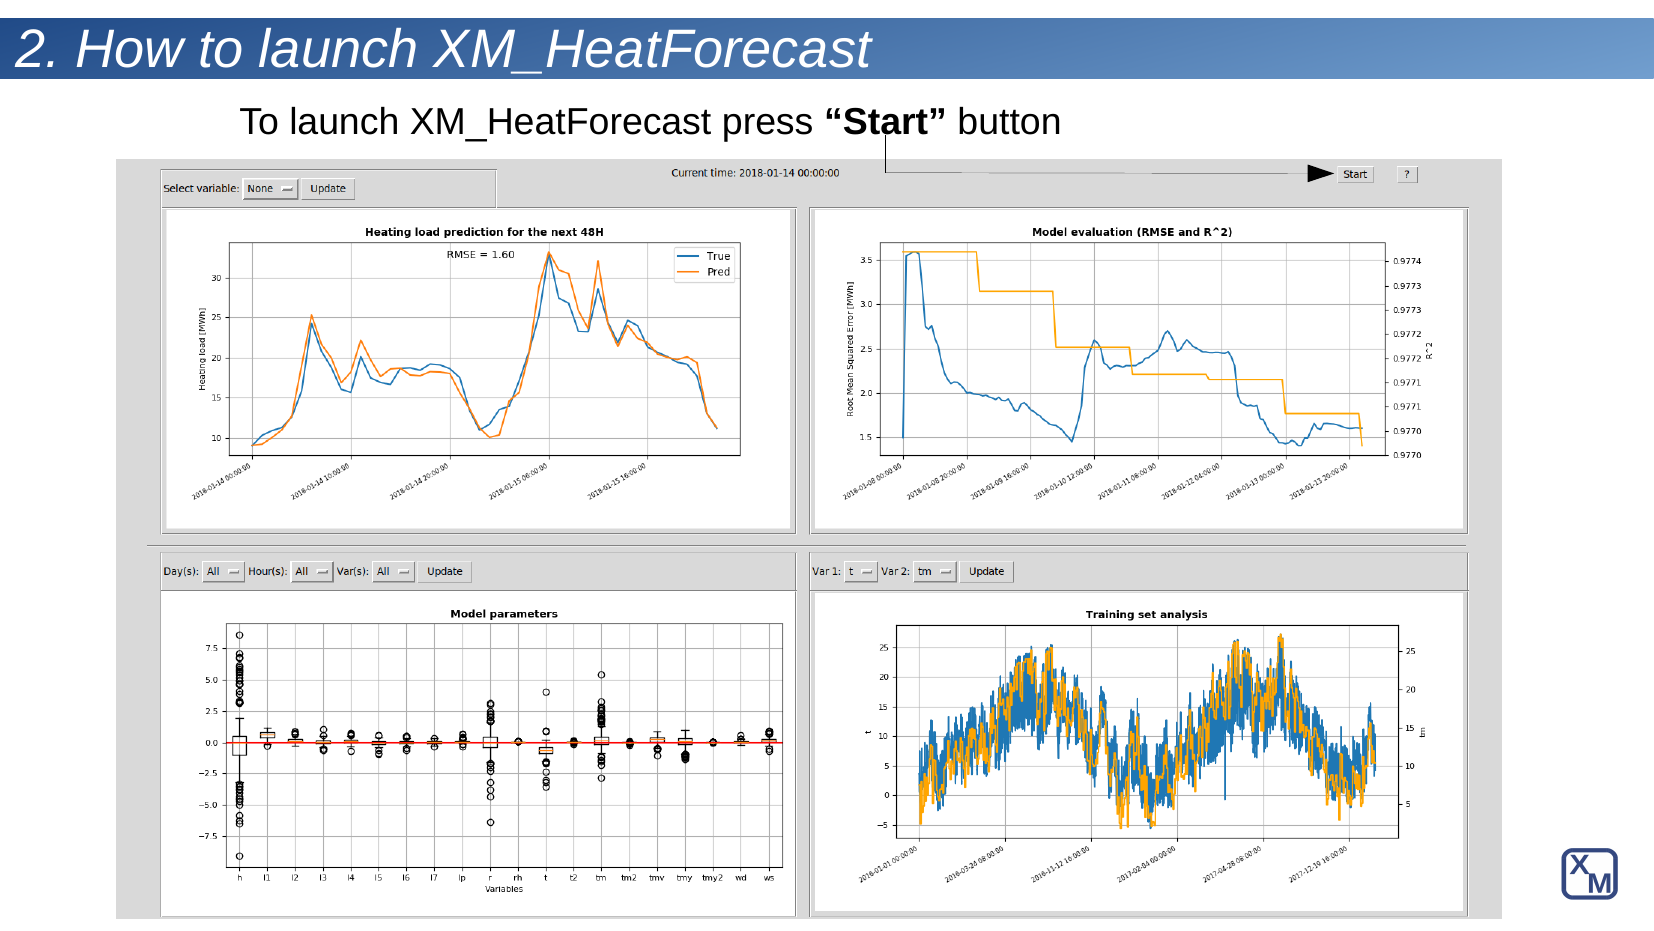

# 2. How to launch XM_HeatForecast
To launch XM_HeatForecast press “Start” button